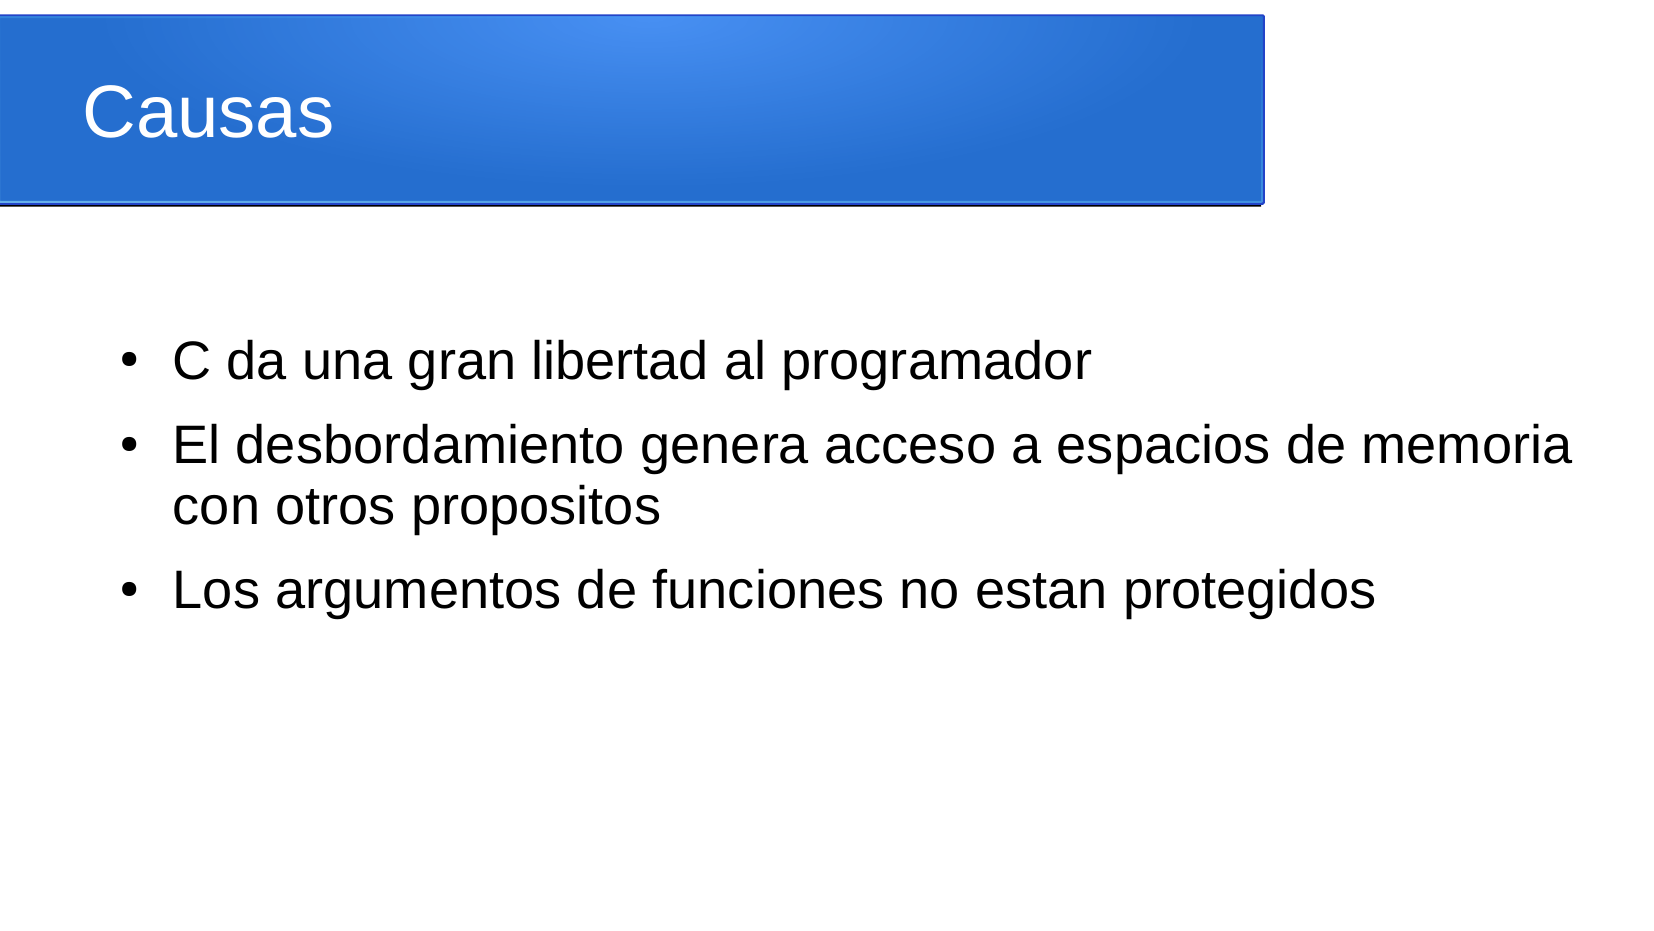

# Causas
C da una gran libertad al programador
El desbordamiento genera acceso a espacios de memoria con otros propositos
Los argumentos de funciones no estan protegidos